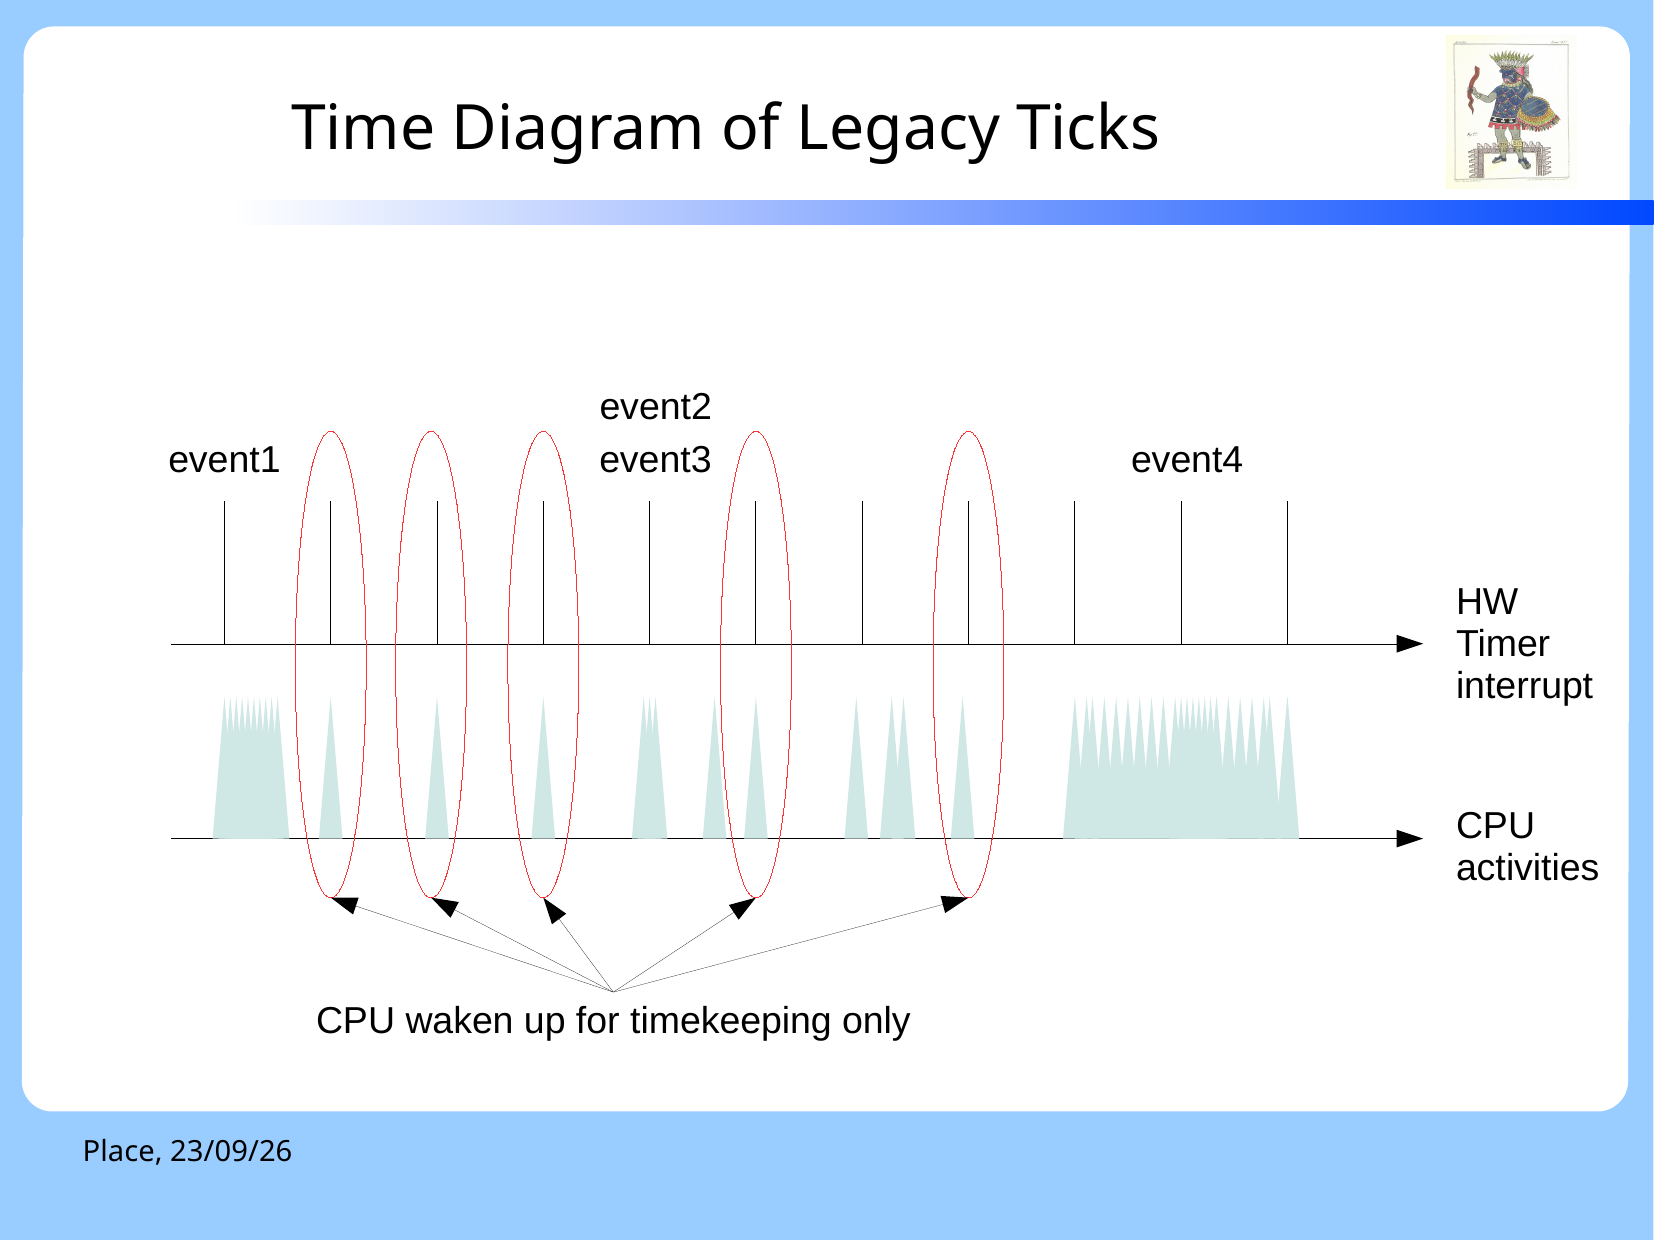

# Time Diagram of Legacy Ticks
event2
event1
event3
event4
HW
Timer
interrupt
CPU
activities
CPU waken up for timekeeping only